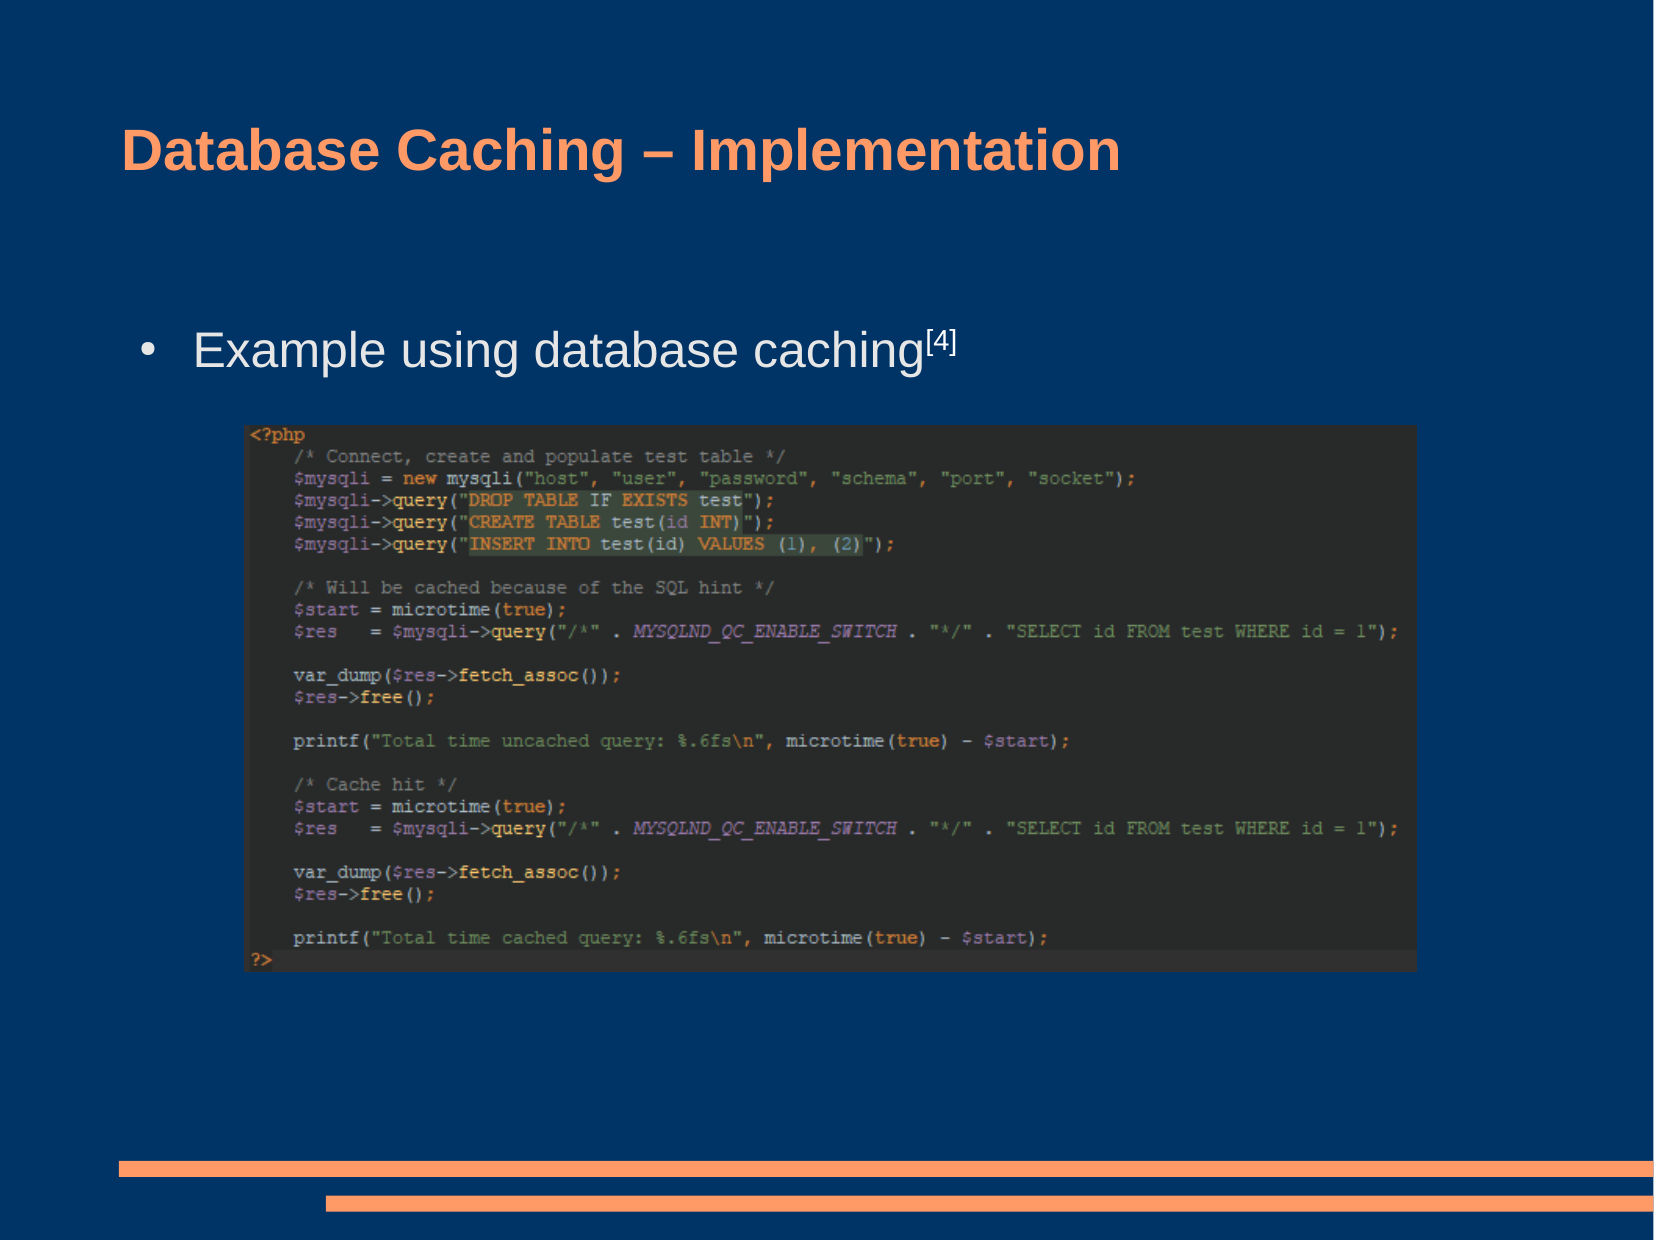

# Database Caching – Implementation
Example using database caching[4]